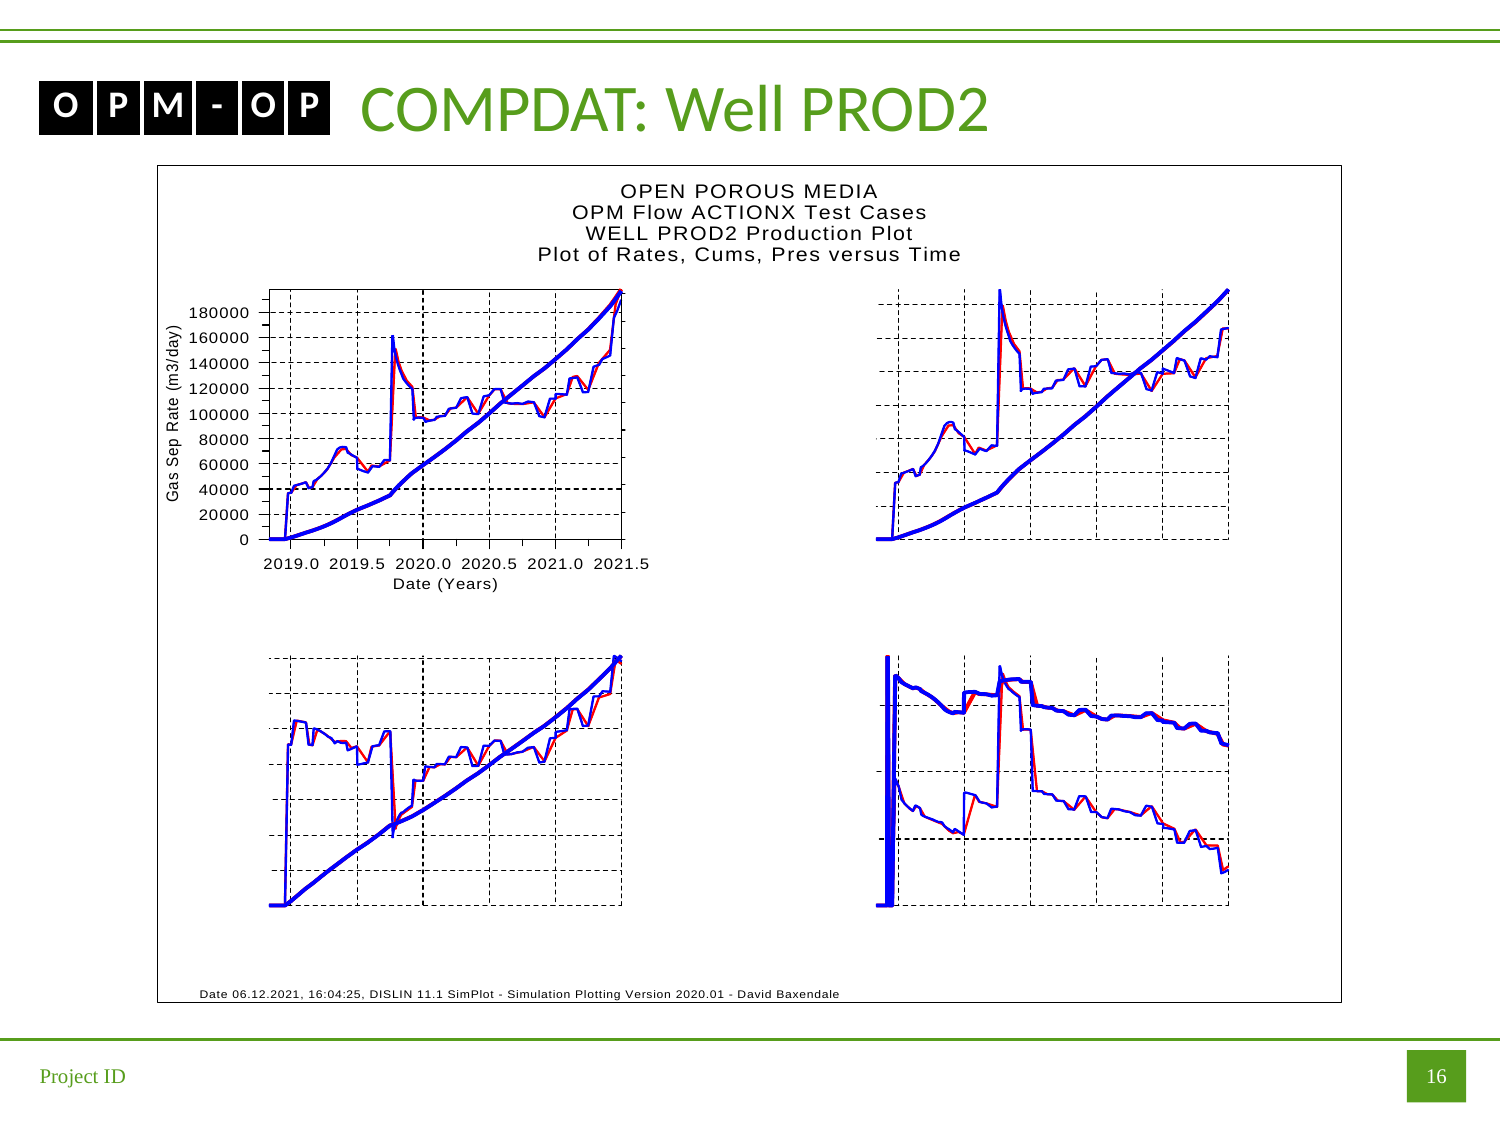

# COMPDAT: Well PROD2
Project ID
16